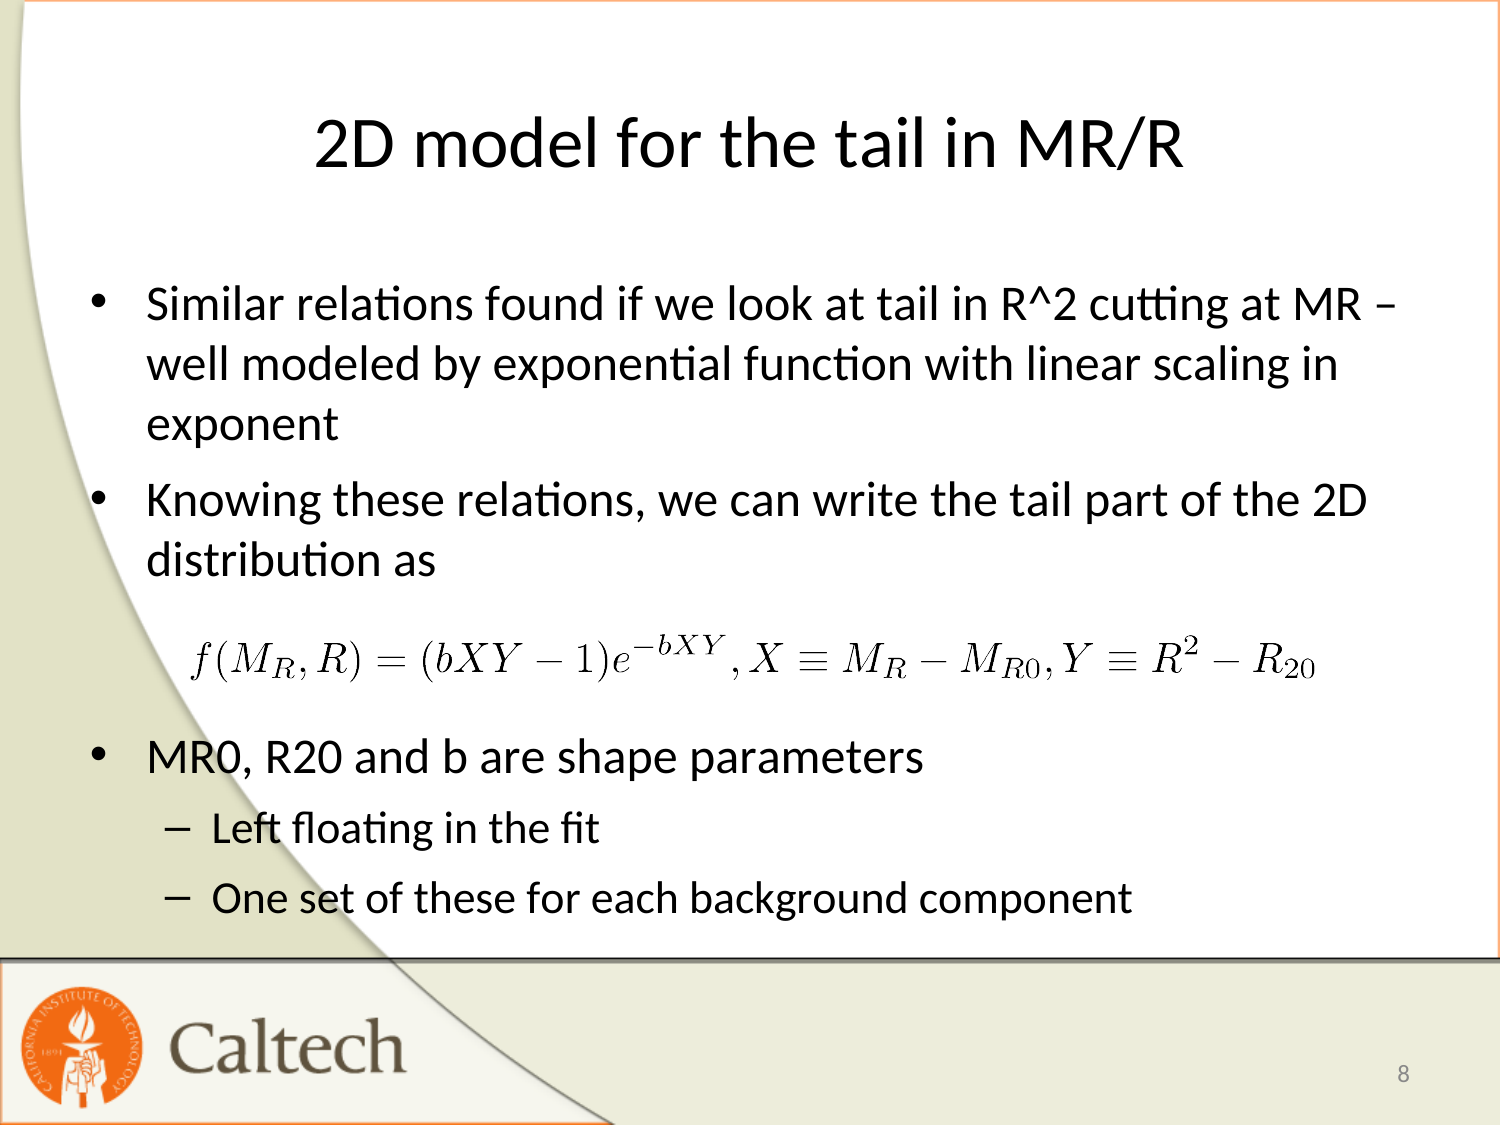

# 2D model for the tail in MR/R
Similar relations found if we look at tail in R^2 cutting at MR – well modeled by exponential function with linear scaling in exponent
Knowing these relations, we can write the tail part of the 2D distribution as
MR0, R20 and b are shape parameters
Left floating in the fit
One set of these for each background component
Yi Chen, LQ3 Meeting, June 17, 2011
8